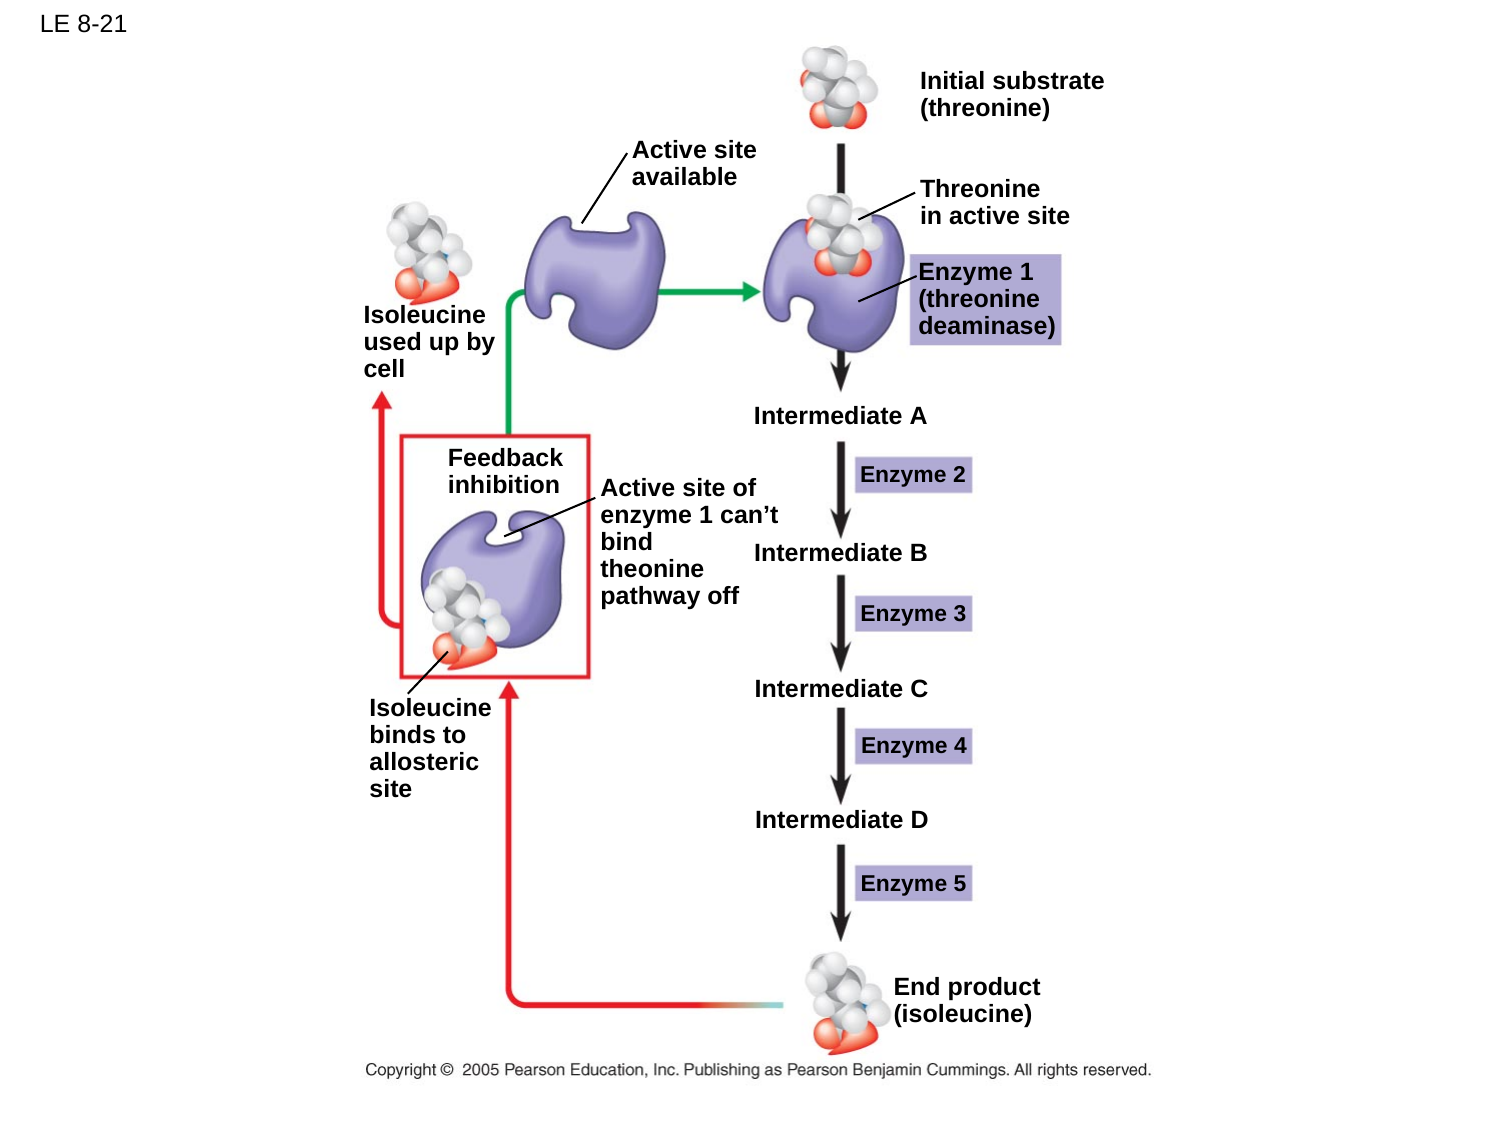

# LE 8-21
Initial substrate
(threonine)
Active site
available
Threonine
in active site
Enzyme 1
(threonine
deaminase)
Isoleucine
used up by
cell
Intermediate A
Feedback
inhibition
Enzyme 2
Active site of
enzyme 1 can’t
bind
theonine
pathway off
Intermediate B
Enzyme 3
Intermediate C
Isoleucine
binds to
allosteric
site
Enzyme 4
Intermediate D
Enzyme 5
End product
(isoleucine)